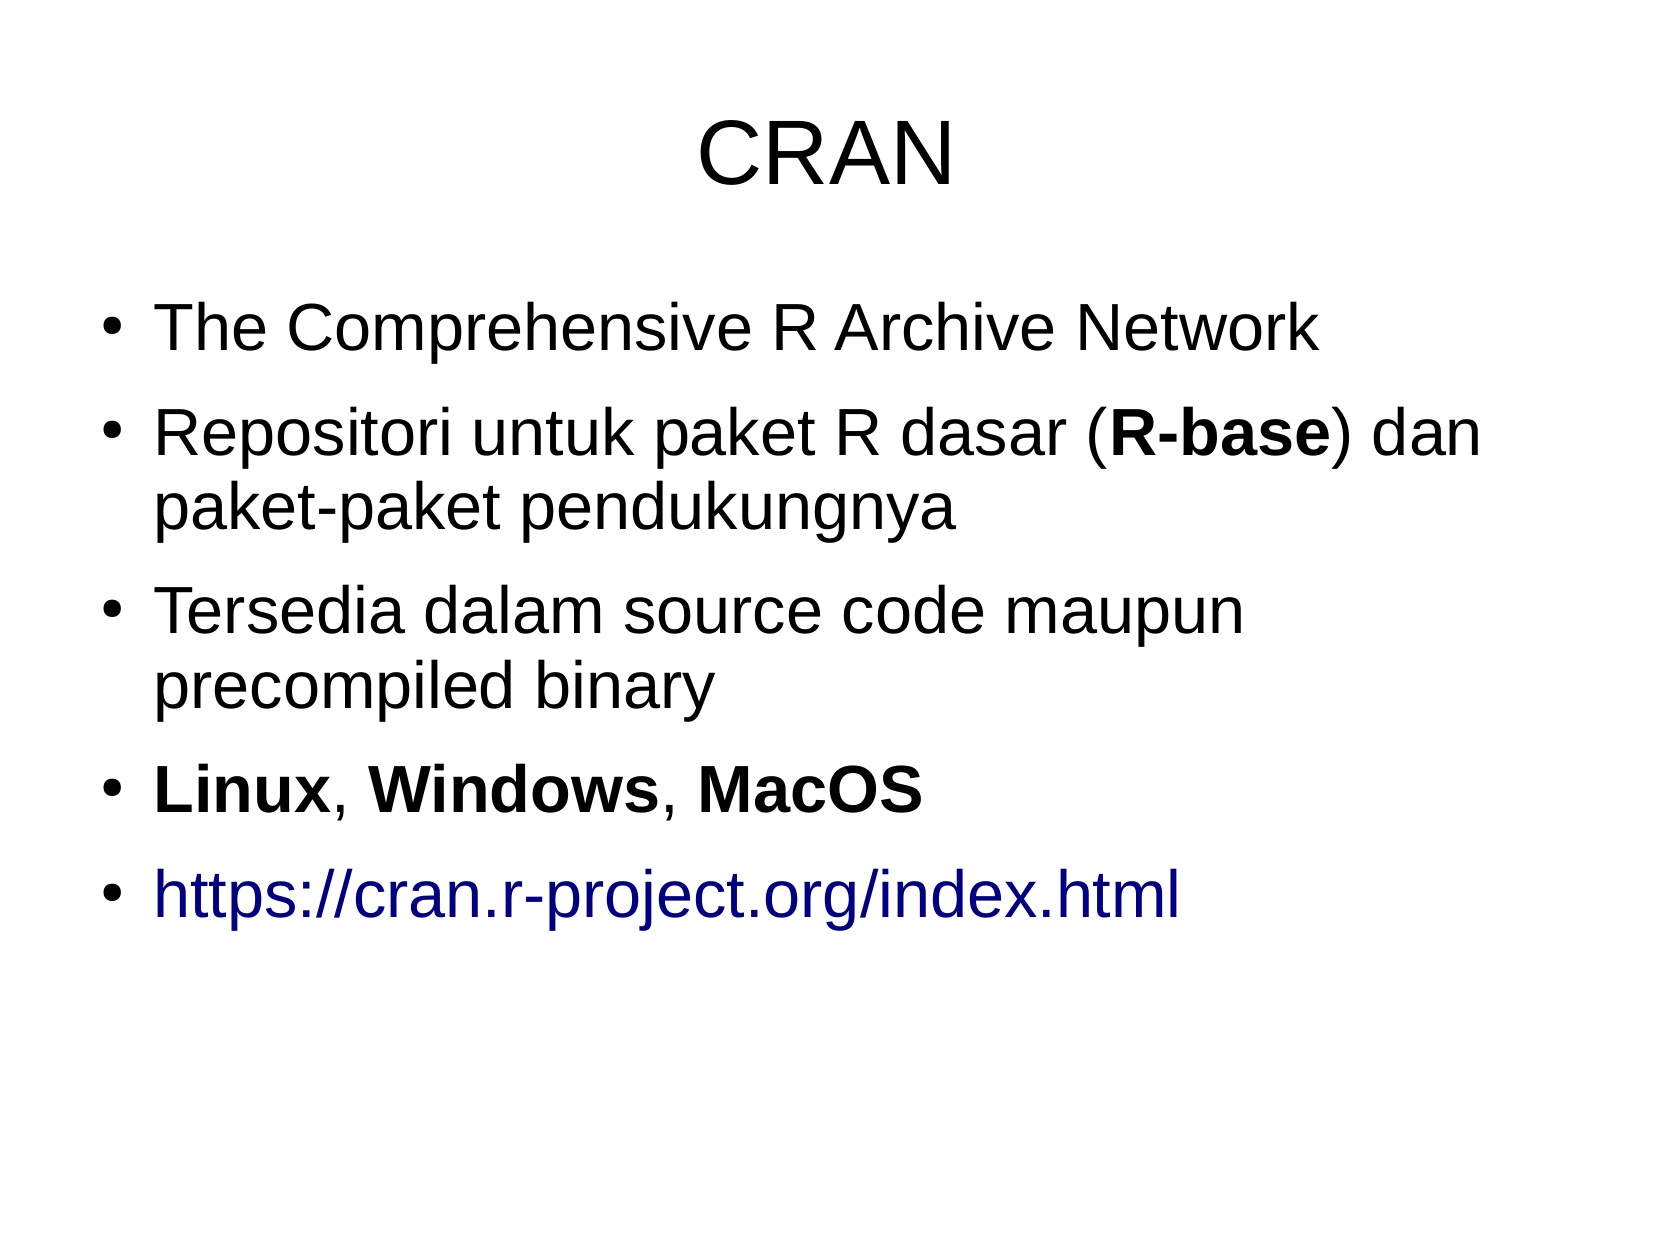

# CRAN
The Comprehensive R Archive Network
Repositori untuk paket R dasar (R-base) dan paket-paket pendukungnya
Tersedia dalam source code maupun precompiled binary
Linux, Windows, MacOS
https://cran.r-project.org/index.html